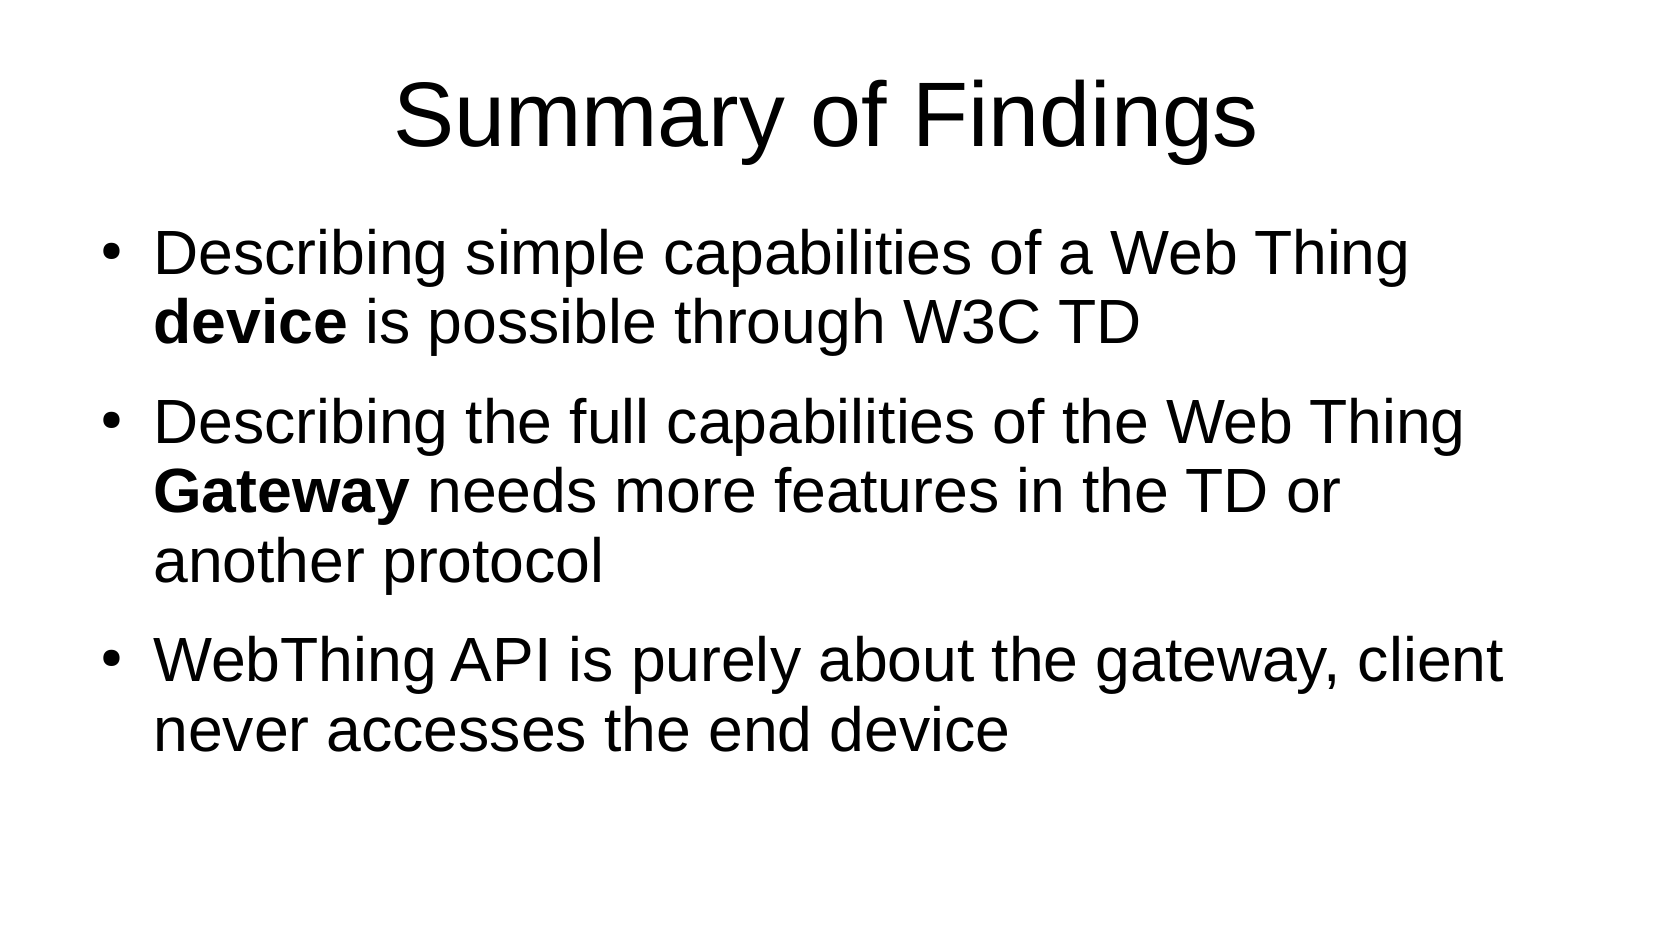

# Summary of Findings
Describing simple capabilities of a Web Thing device is possible through W3C TD
Describing the full capabilities of the Web Thing Gateway needs more features in the TD or another protocol
WebThing API is purely about the gateway, client never accesses the end device